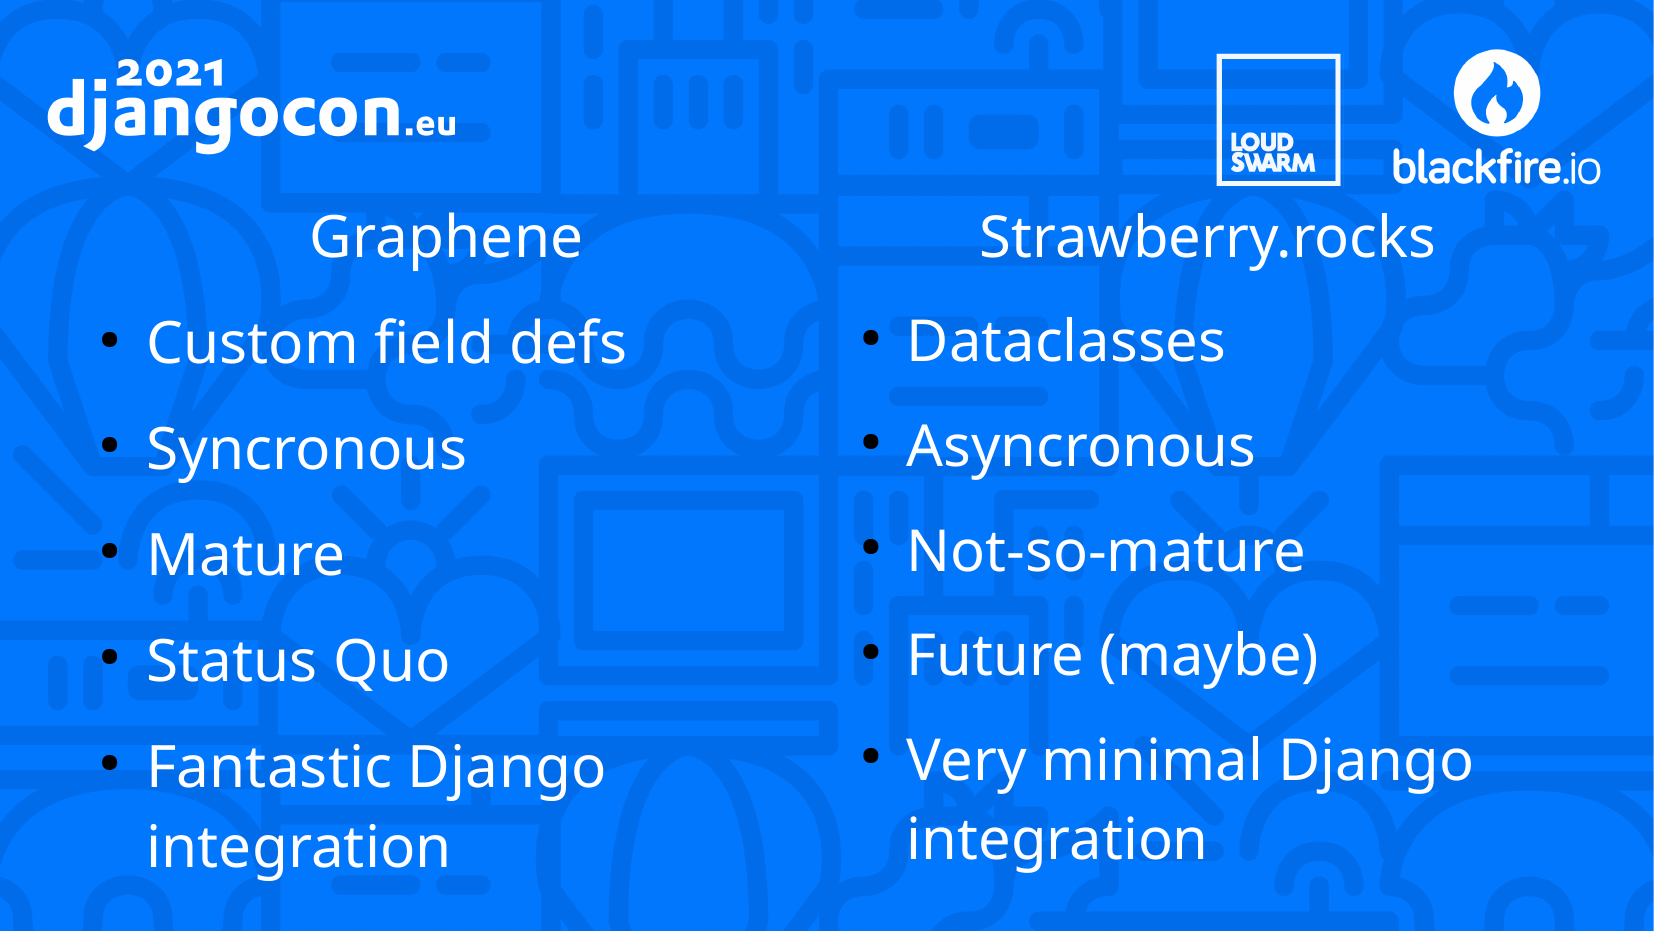

# Graphene
Custom field defs
Syncronous
Mature
Status Quo
Fantastic Django integration
Strawberry.rocks
Dataclasses
Asyncronous
Not-so-mature
Future (maybe)
Very minimal Django integration